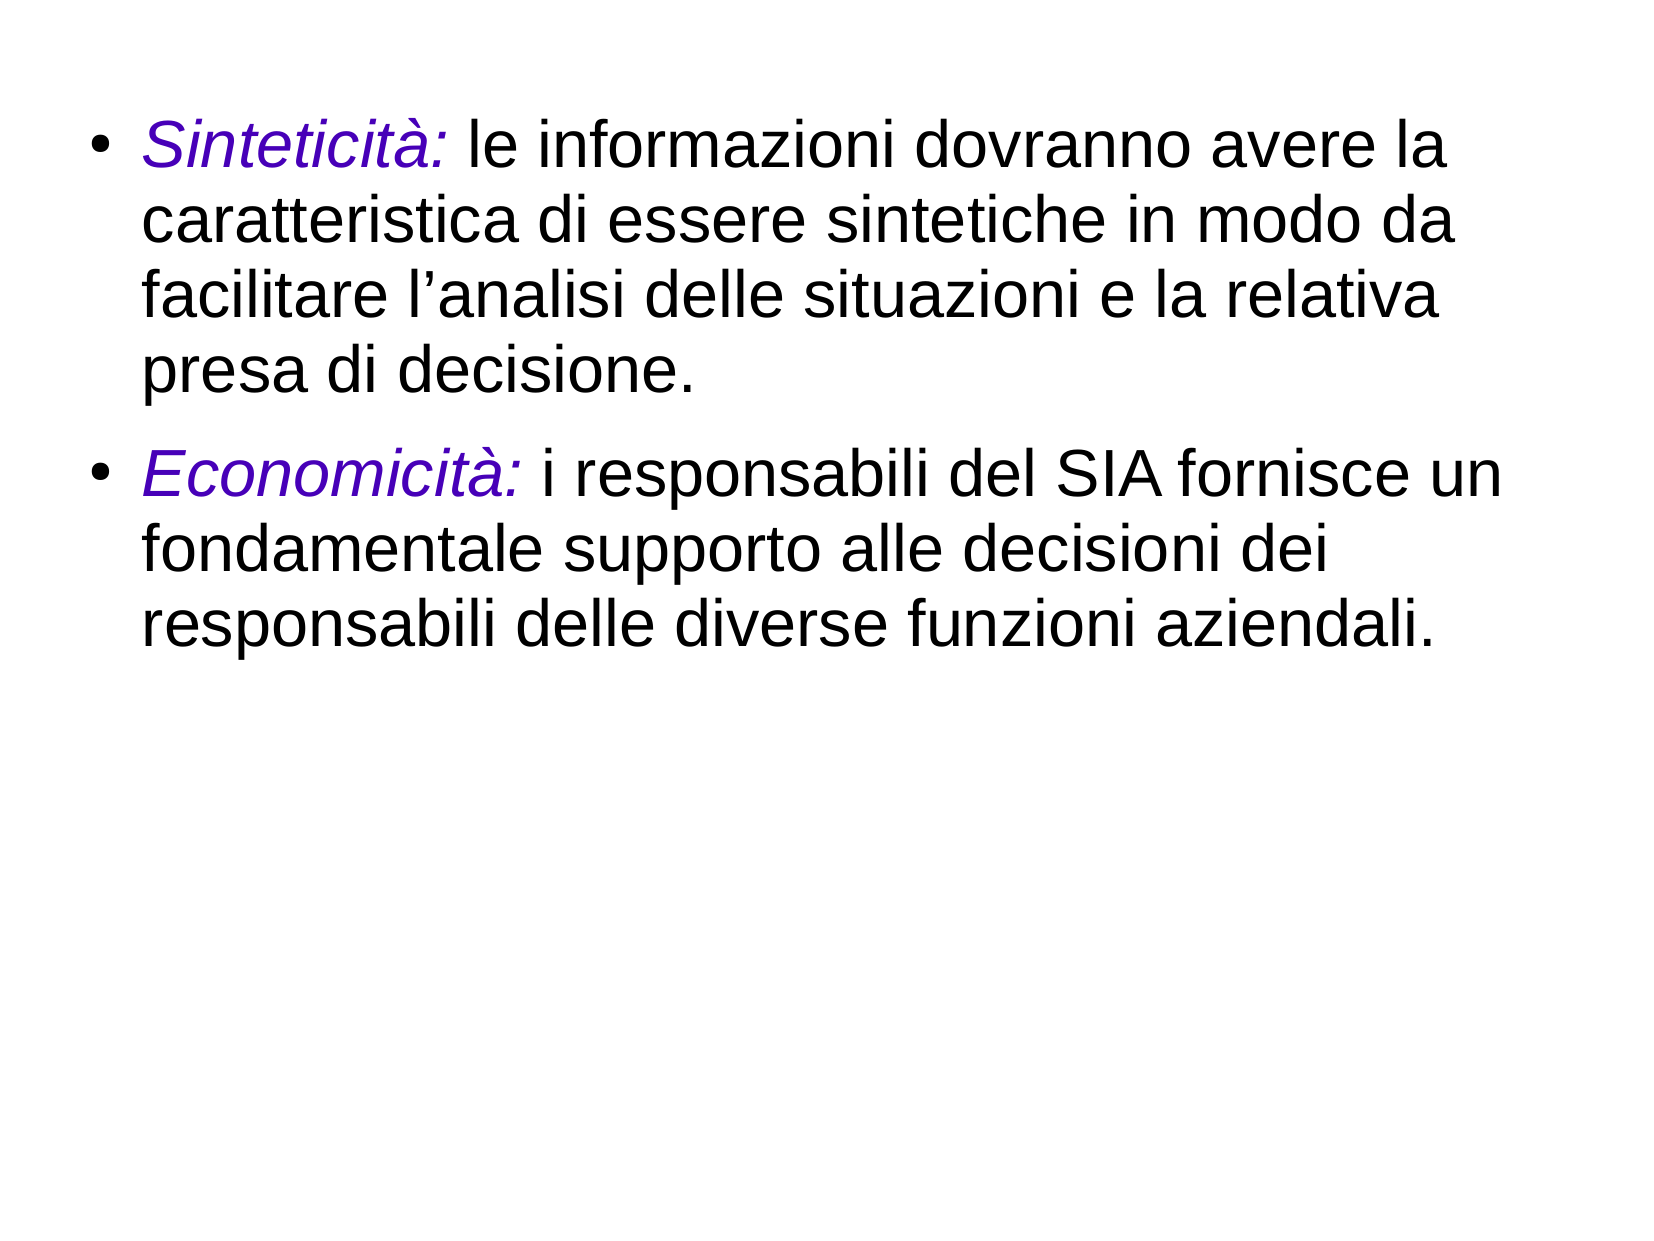

# Sinteticità: le informazioni dovranno avere la caratteristica di essere sintetiche in modo da facilitare l’analisi delle situazioni e la relativa presa di decisione.
Economicità: i responsabili del SIA fornisce un fondamentale supporto alle decisioni dei responsabili delle diverse funzioni aziendali.